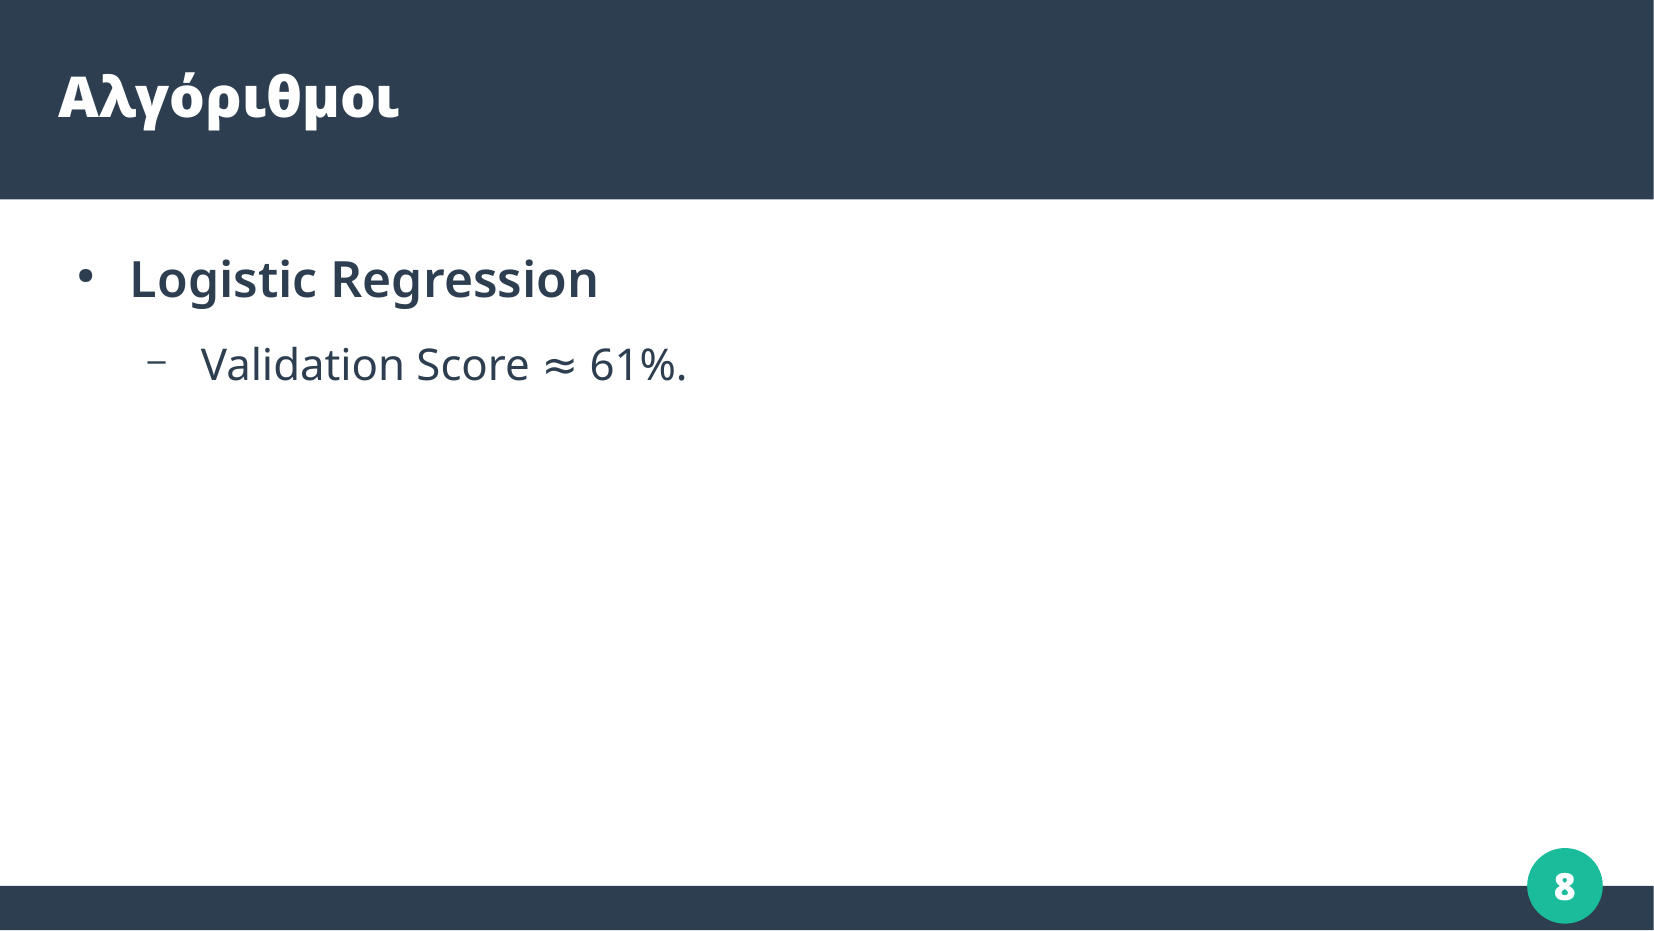

# Αλγόριθμοι
Logistic Regression
Validation Score ≈ 61%.